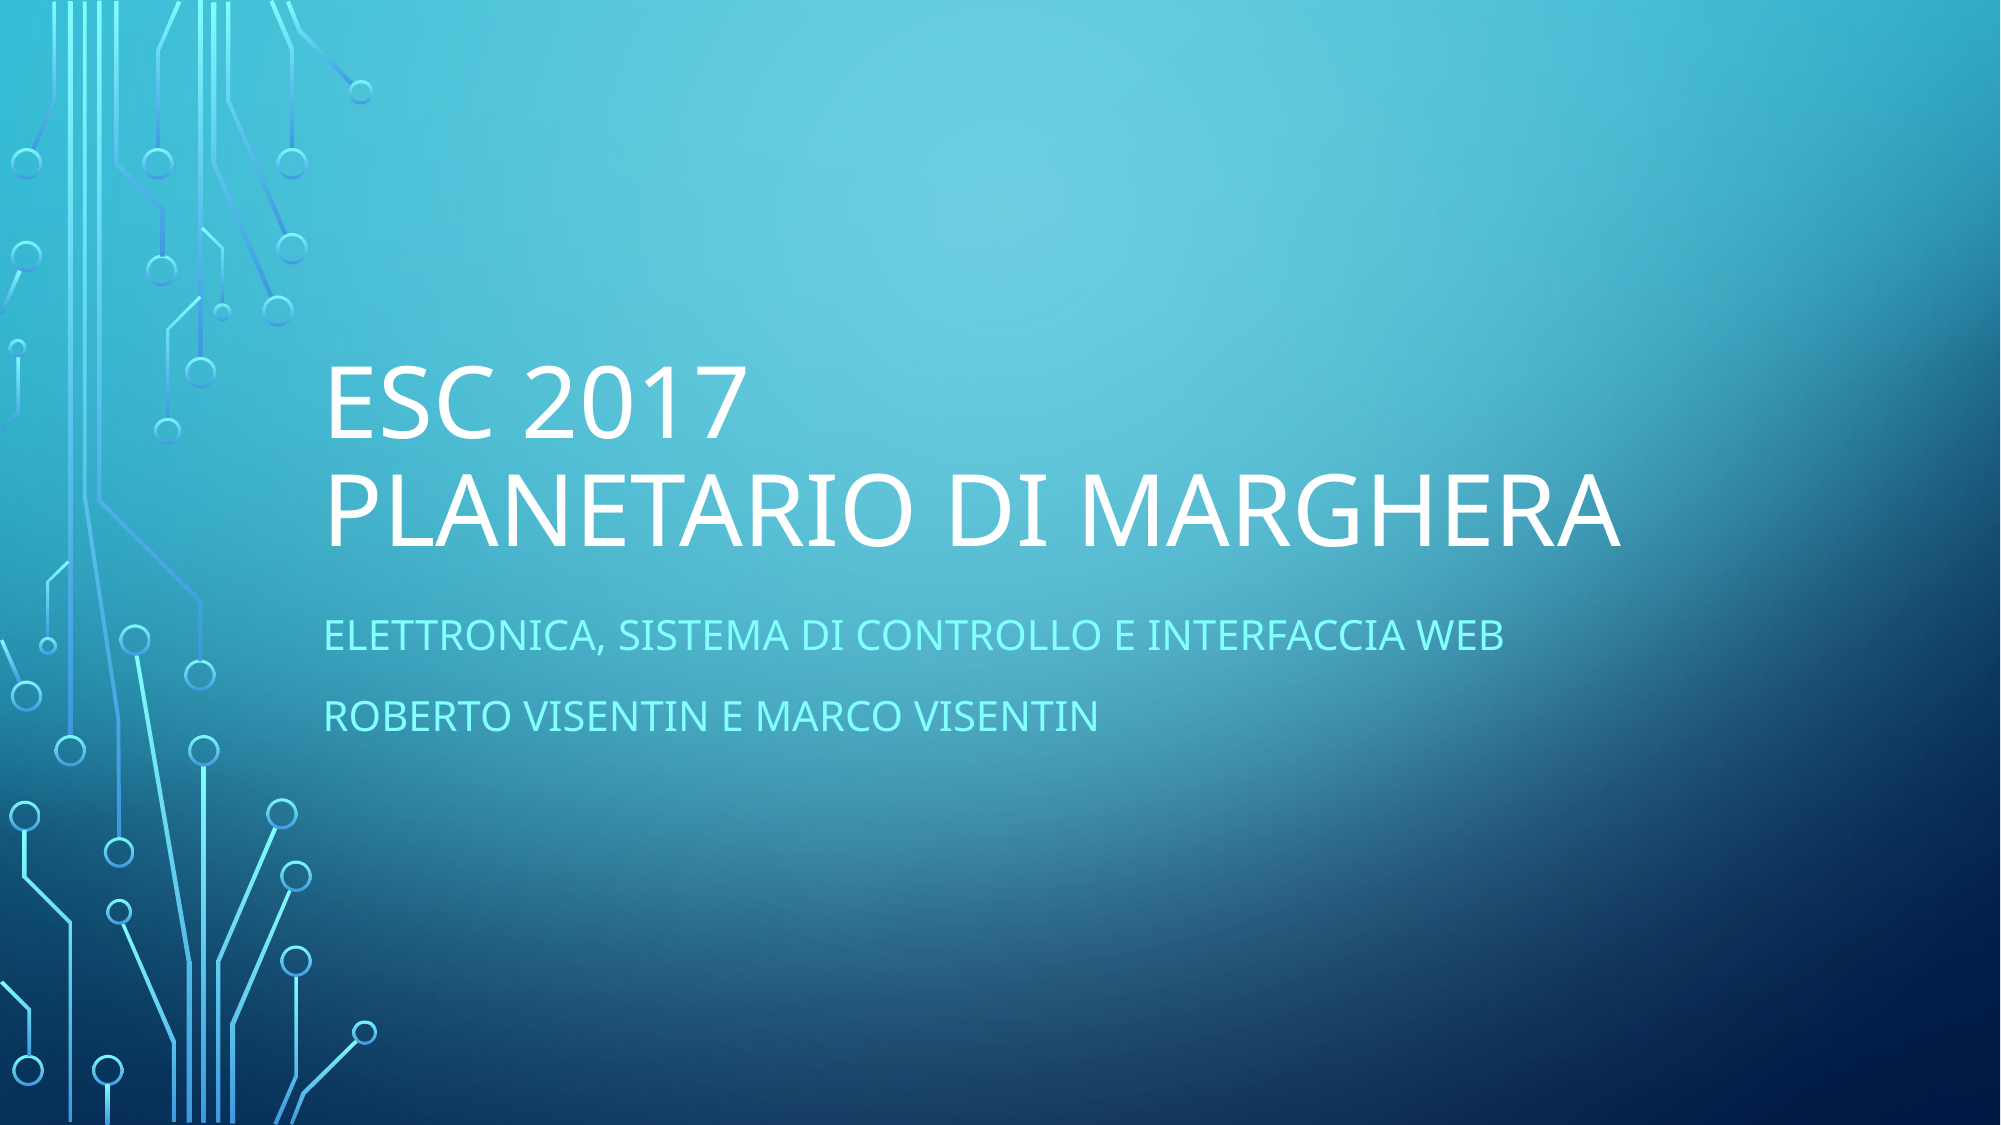

# ESC 2017 Planetario di Marghera
Elettronica, sistema di controllo e interfaccia web
Roberto Visentin e Marco Visentin